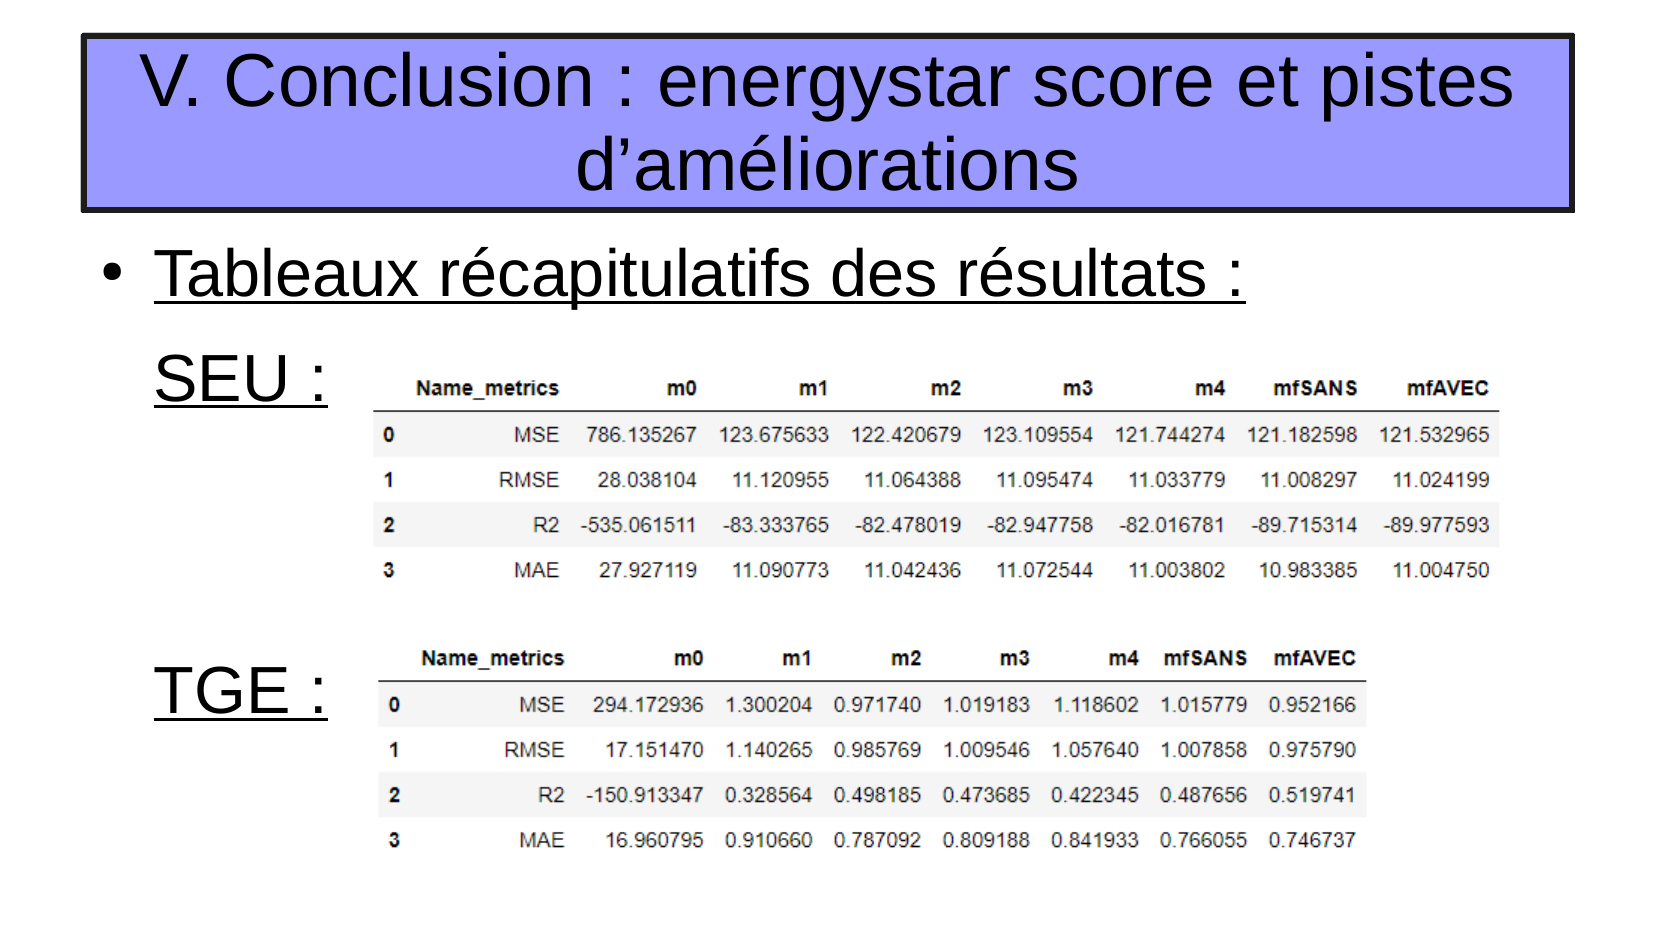

V. Conclusion : energystar score et pistes d’améliorations
#
Tableaux récapitulatifs des résultats :
SEU :
TGE :